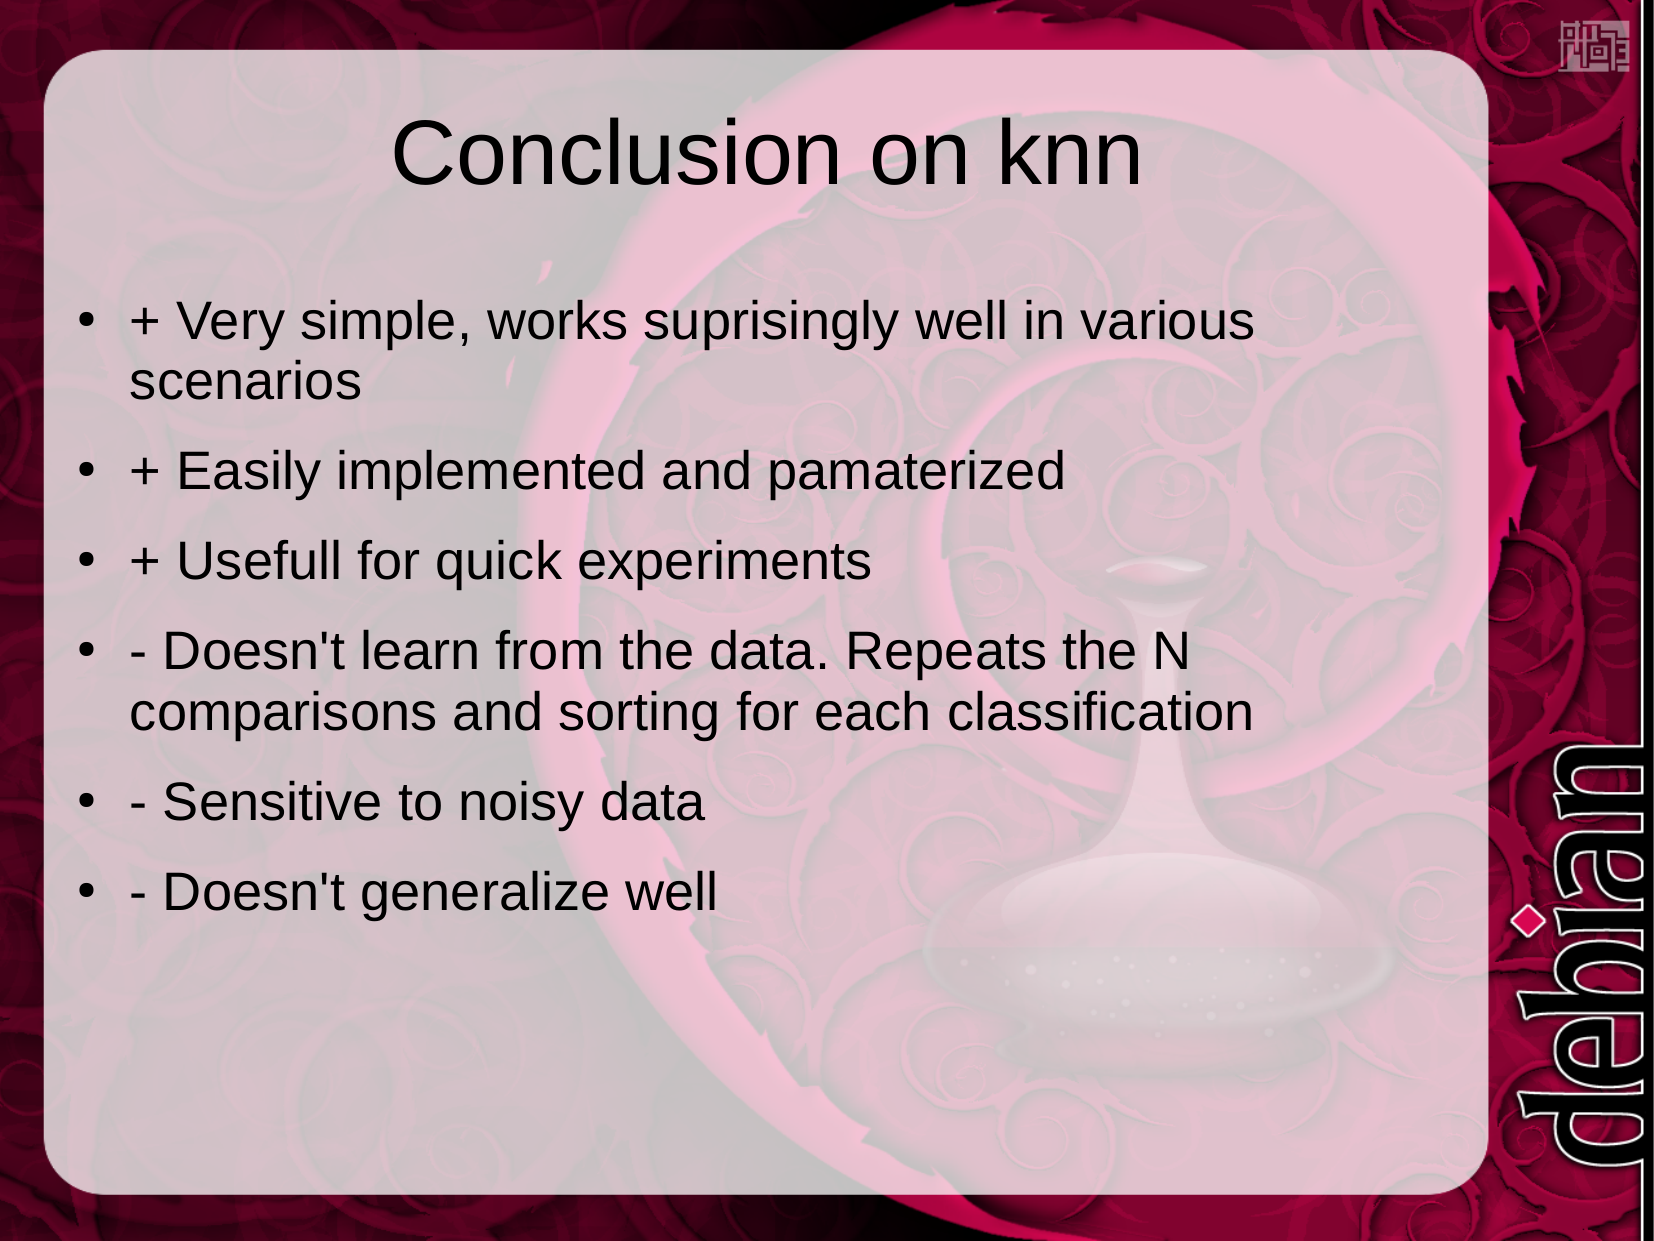

# Conclusion on knn
+ Very simple, works suprisingly well in various scenarios
+ Easily implemented and pamaterized
+ Usefull for quick experiments
- Doesn't learn from the data. Repeats the N comparisons and sorting for each classification
- Sensitive to noisy data
- Doesn't generalize well